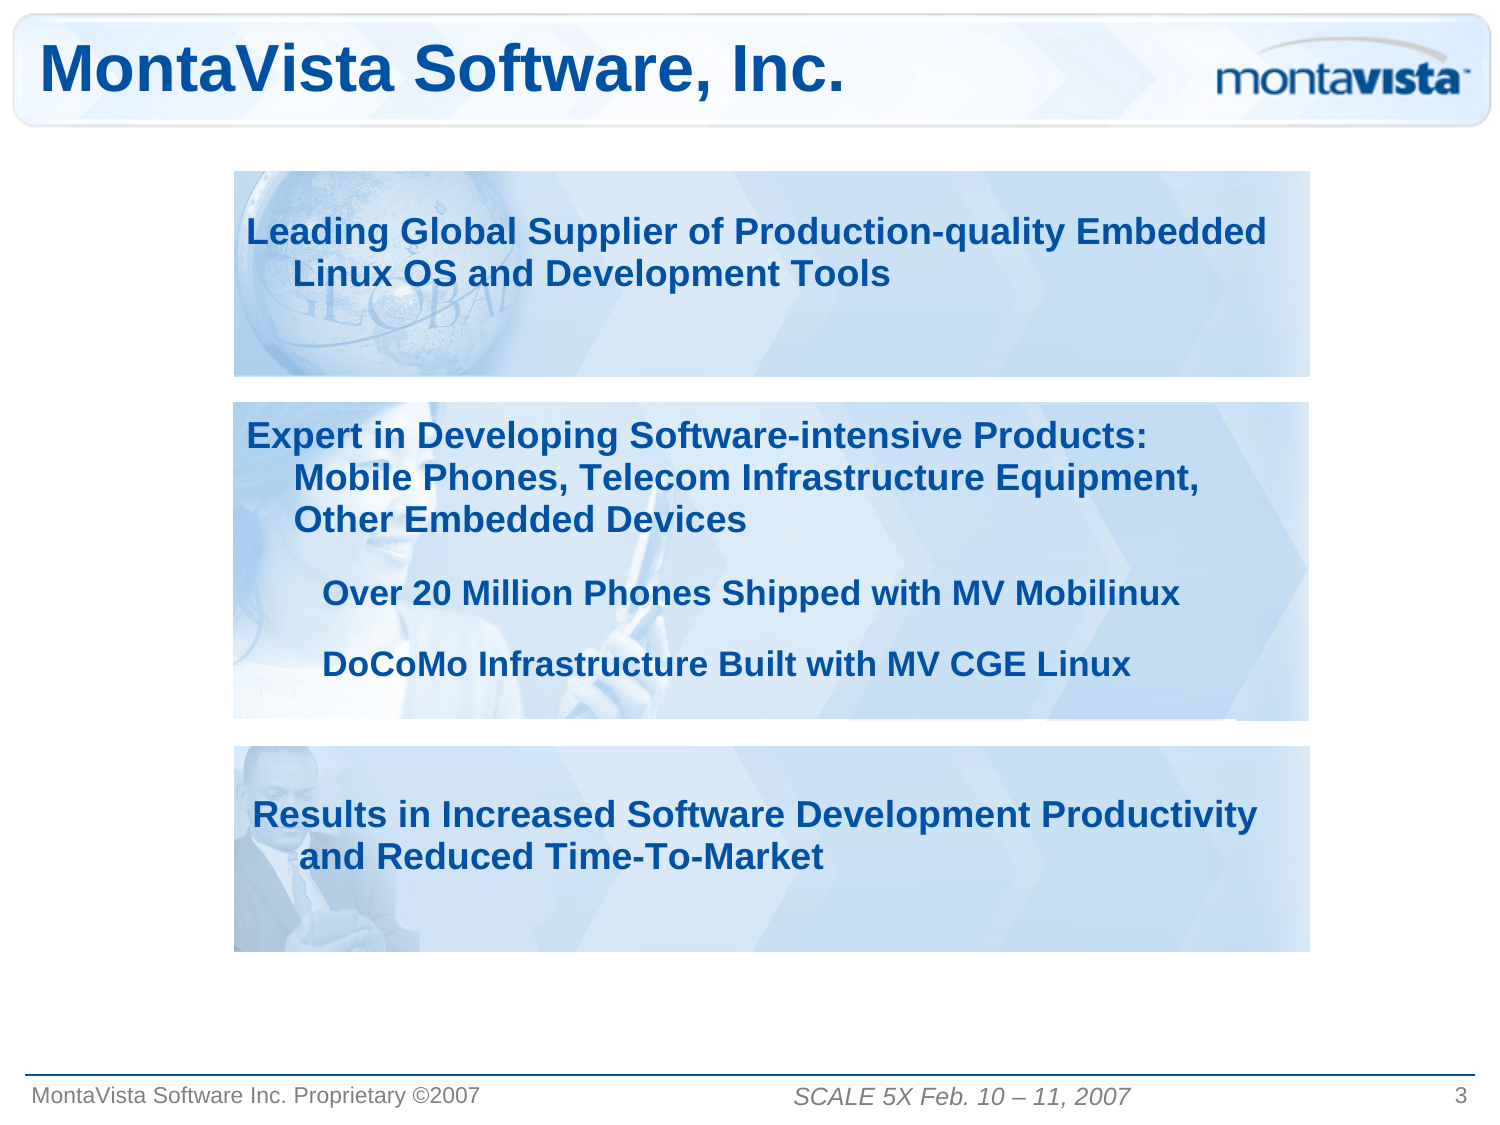

# MontaVista Software, Inc.
Leading Global Supplier of Production-quality Embedded Linux OS and Development Tools
Expert in Developing Software-intensive Products:
Mobile Phones, Telecom Infrastructure Equipment, Other Embedded Devices
 Over 20 Million Phones Shipped with MV Mobilinux
 DoCoMo Infrastructure Built with MV CGE Linux
Results in Increased Software Development Productivity and Reduced Time-To-Market
3